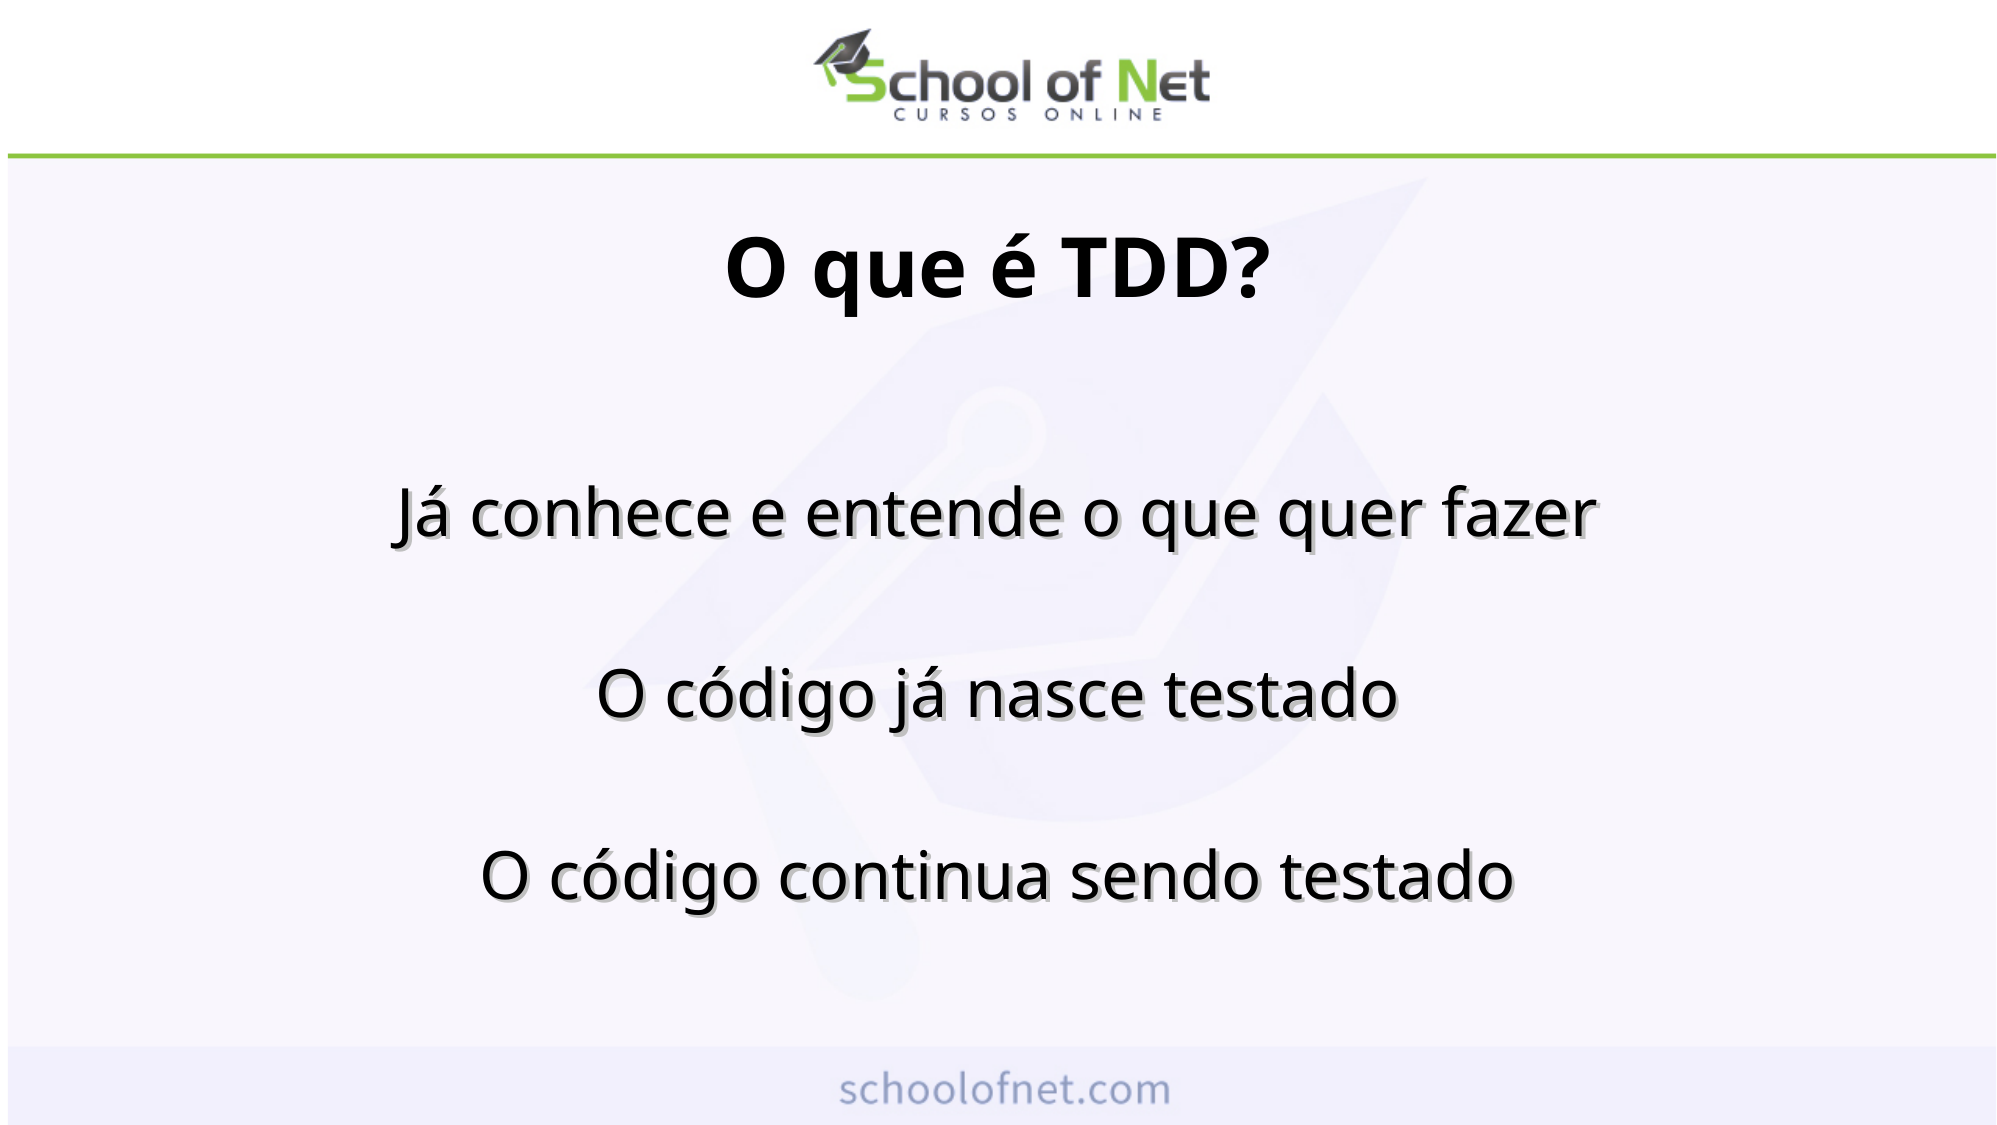

# O que é TDD?
Já conhece e entende o que quer fazer
O código já nasce testado
O código continua sendo testado